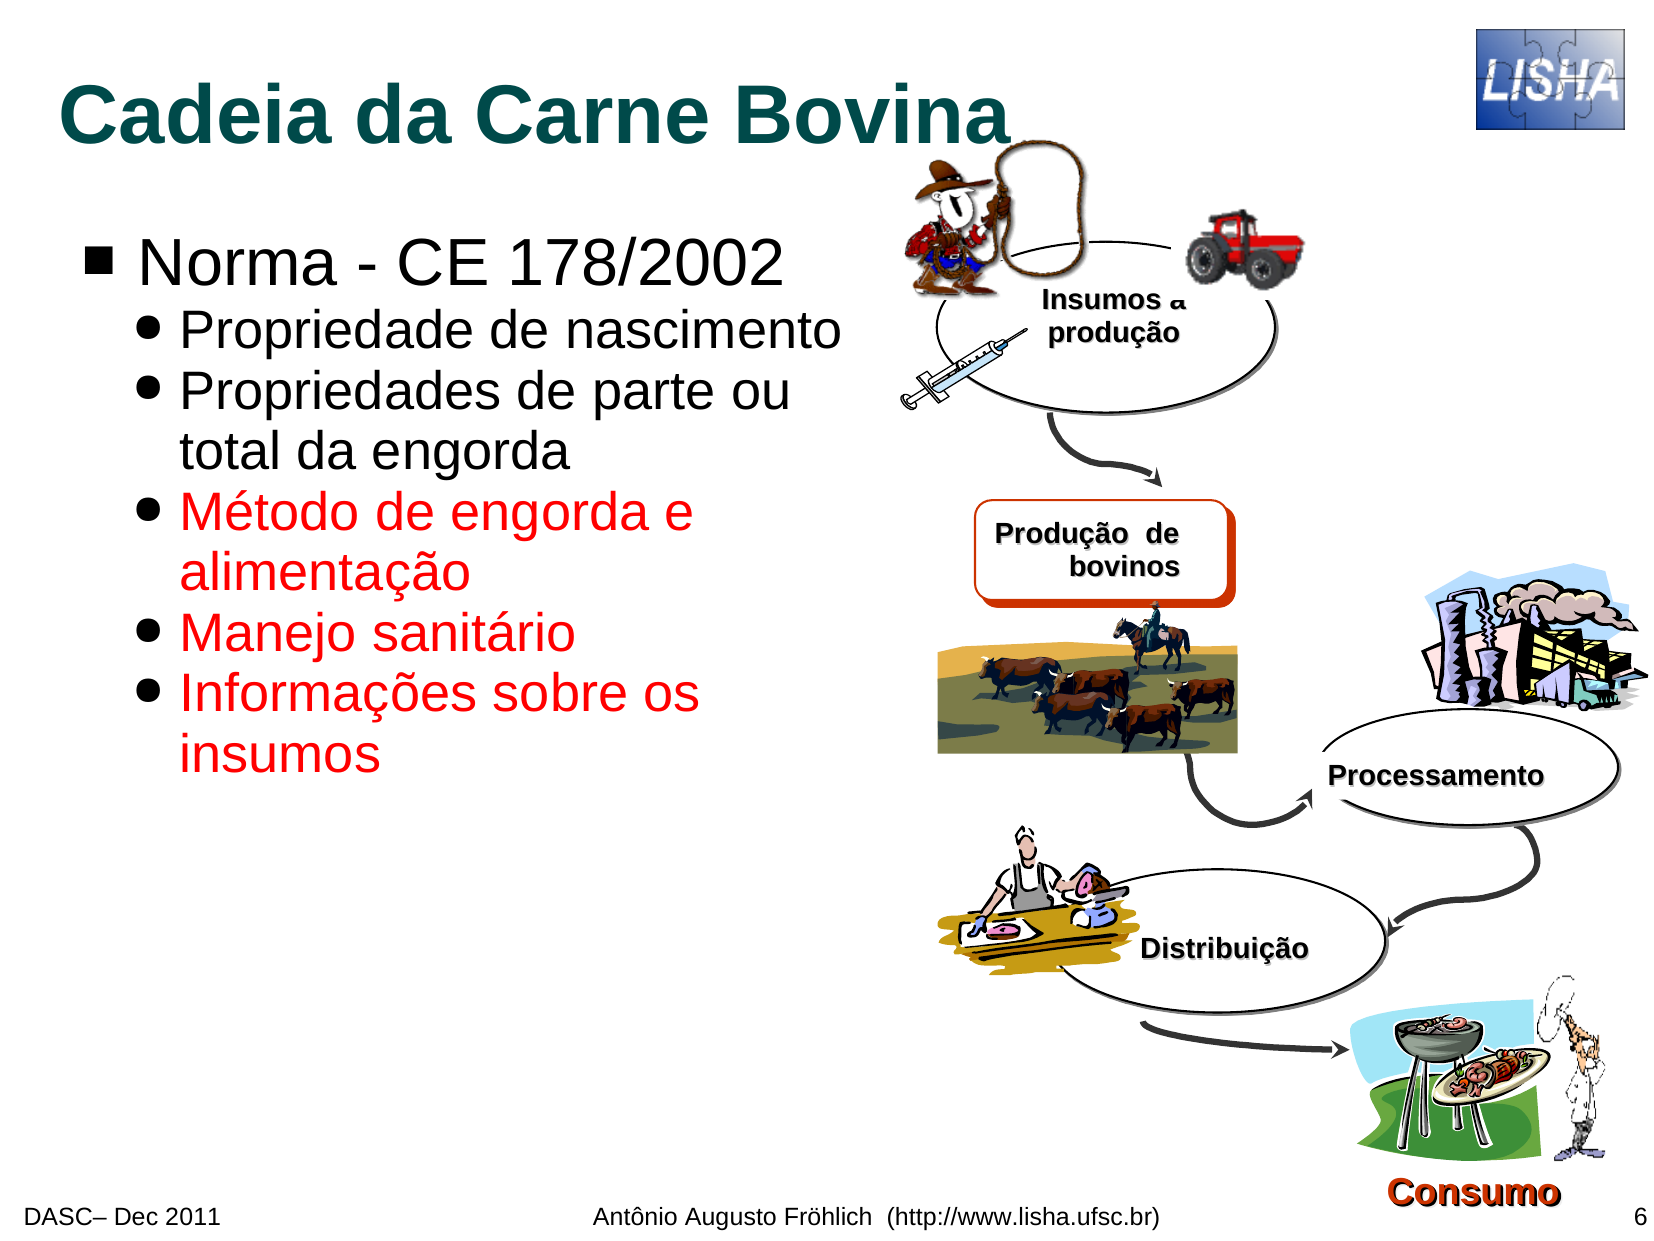

# Cadeia da Carne Bovina
Norma - CE 178/2002
Propriedade de nascimento
Propriedades de parte ou total da engorda
Método de engorda e alimentação
Manejo sanitário
Informações sobre os insumos
Insumos a produção
Produção de
 bovinos
Processamento
Distribuição
Consumo